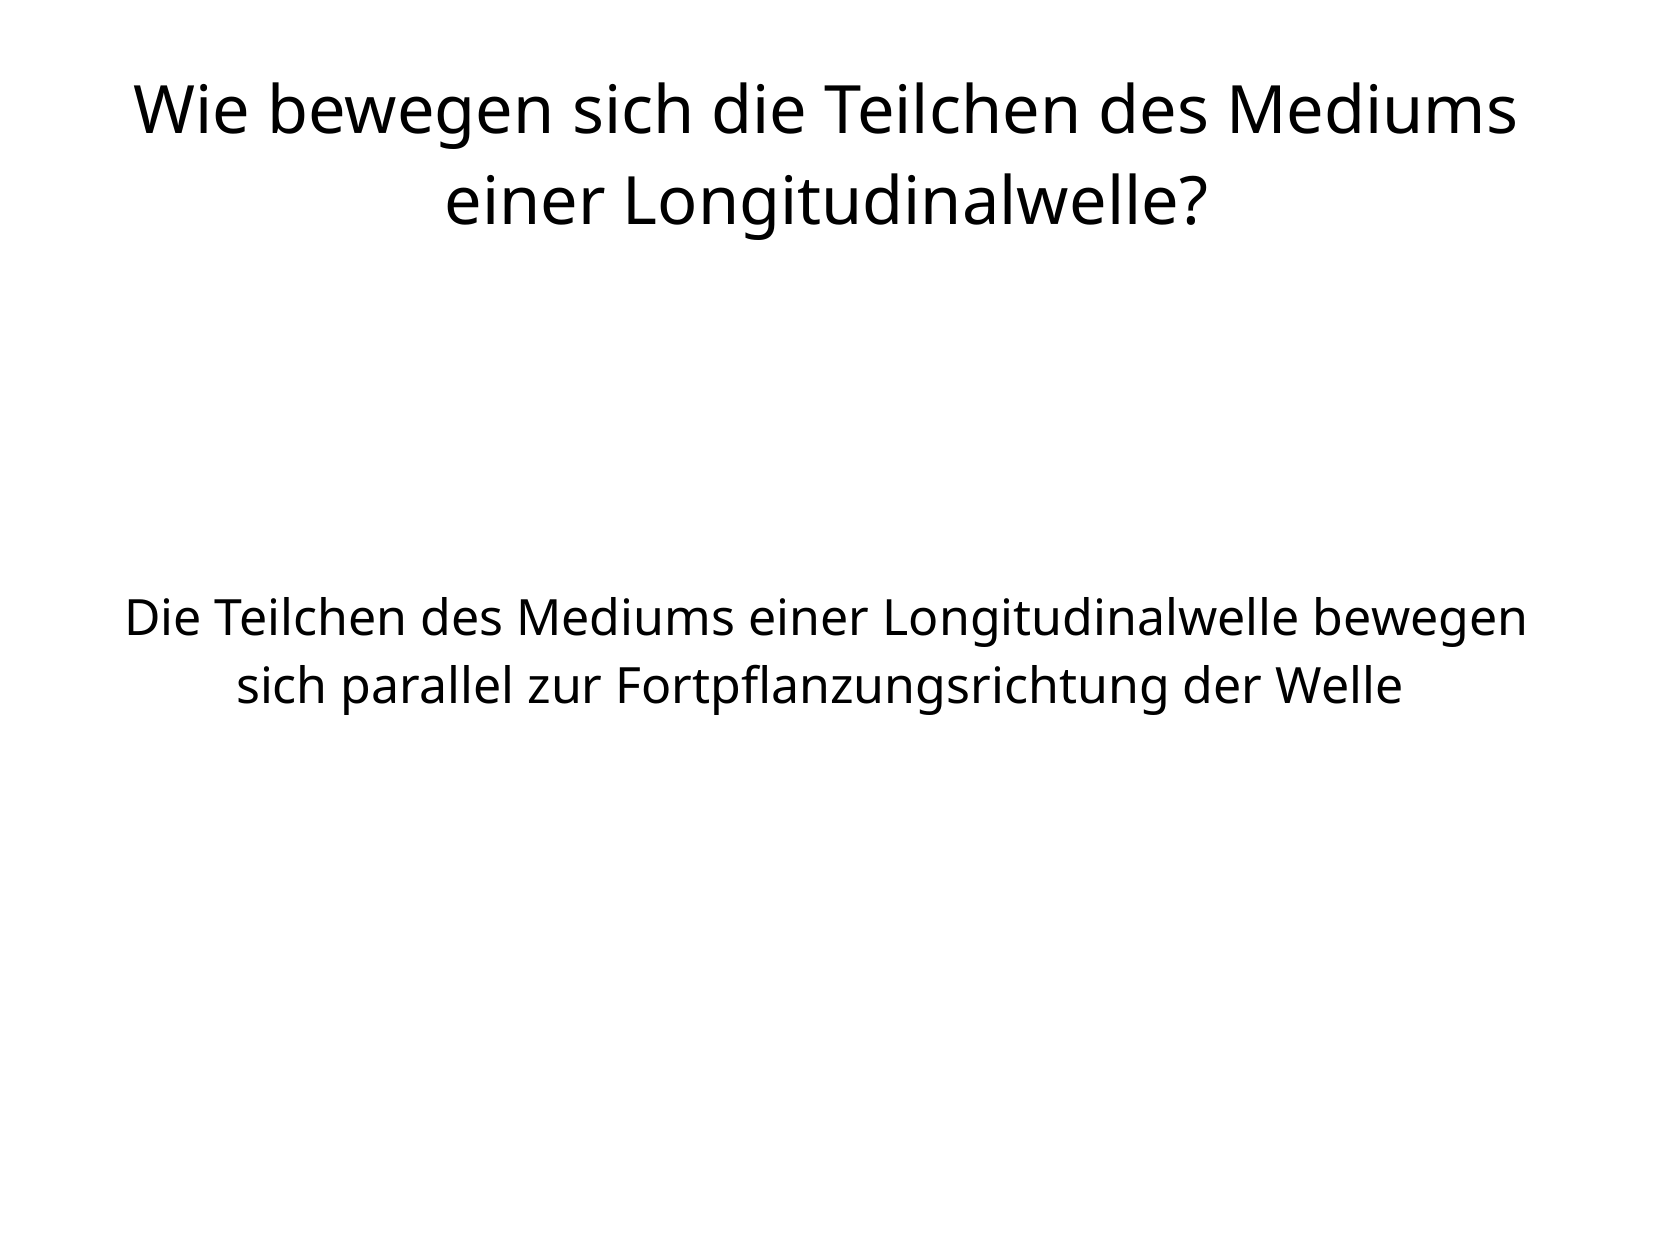

# Wie bewegen sich die Teilchen des Mediums einer Longitudinalwelle?
Die Teilchen des Mediums einer Longitudinalwelle bewegen sich parallel zur Fortpflanzungsrichtung der Welle